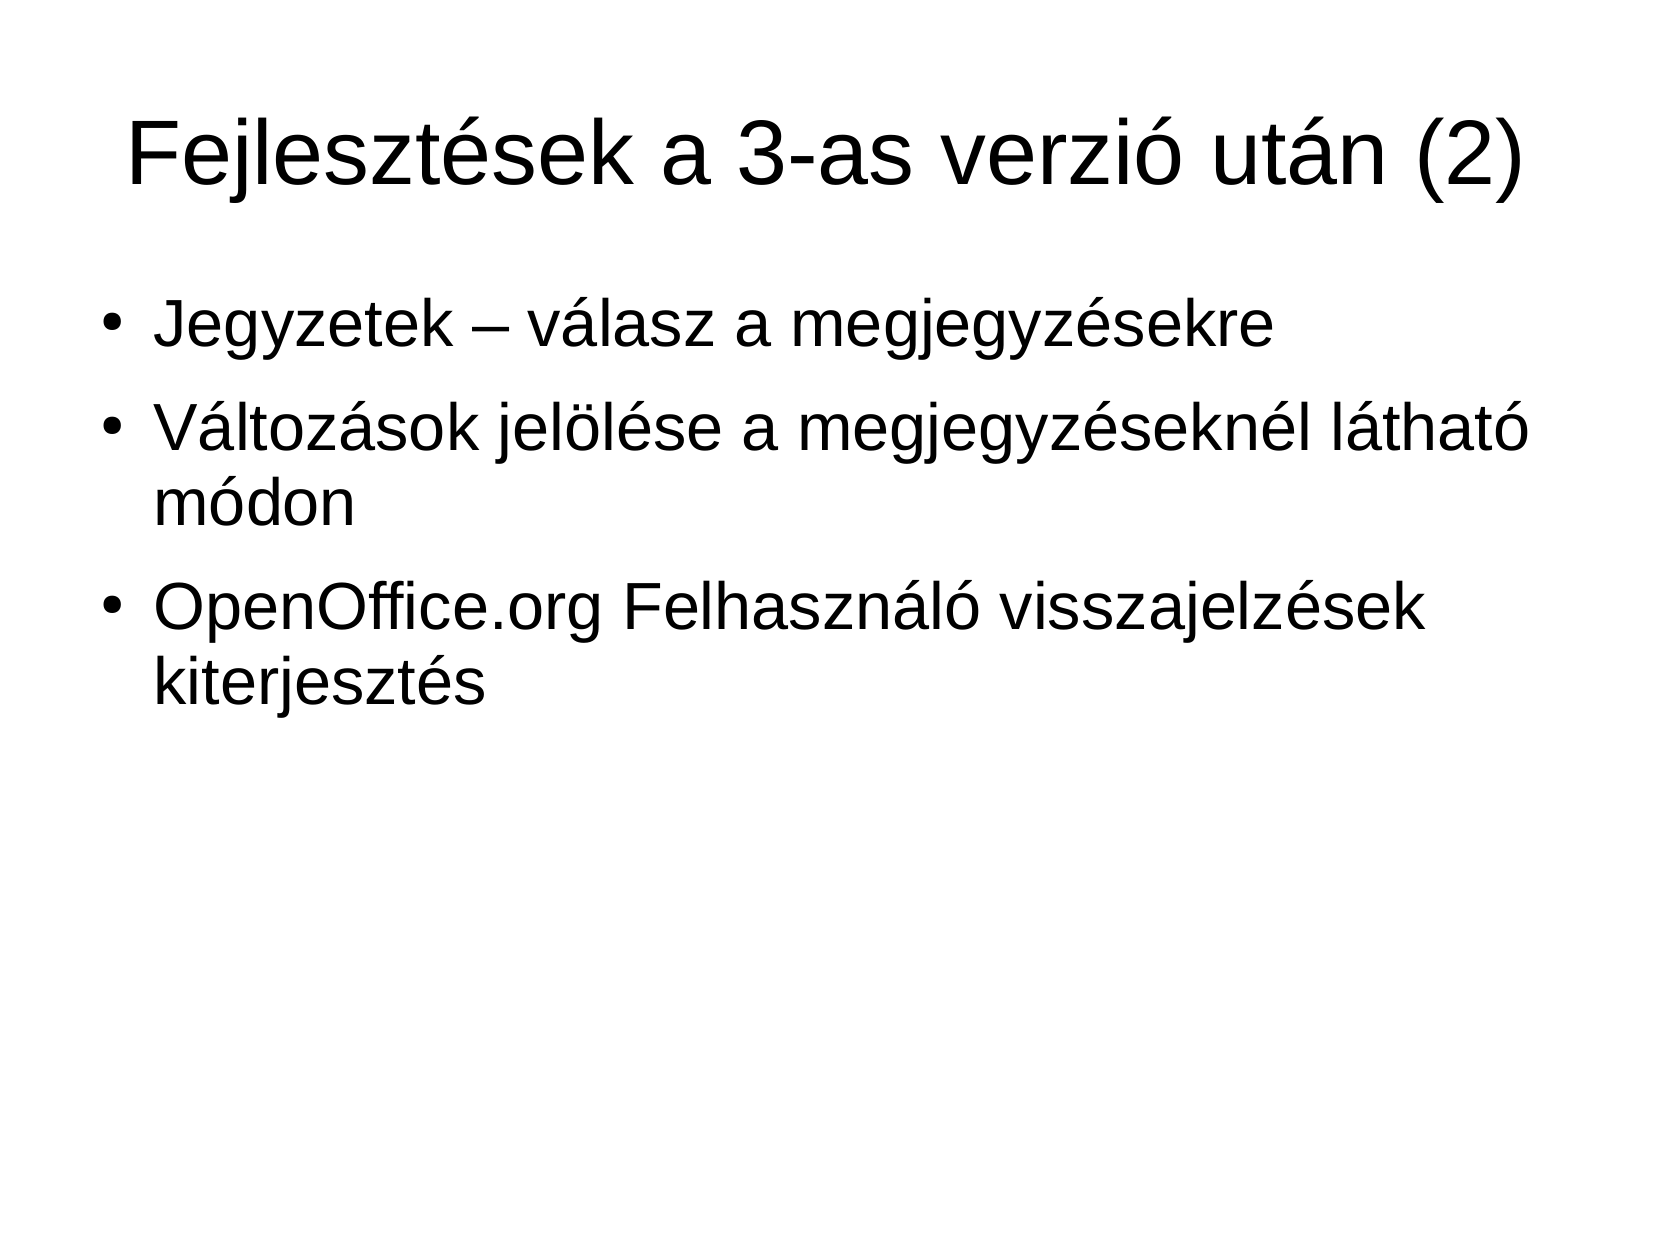

# Fejlesztések a 3-as verzió után (2)
Jegyzetek – válasz a megjegyzésekre
Változások jelölése a megjegyzéseknél látható módon
OpenOffice.org Felhasználó visszajelzések kiterjesztés